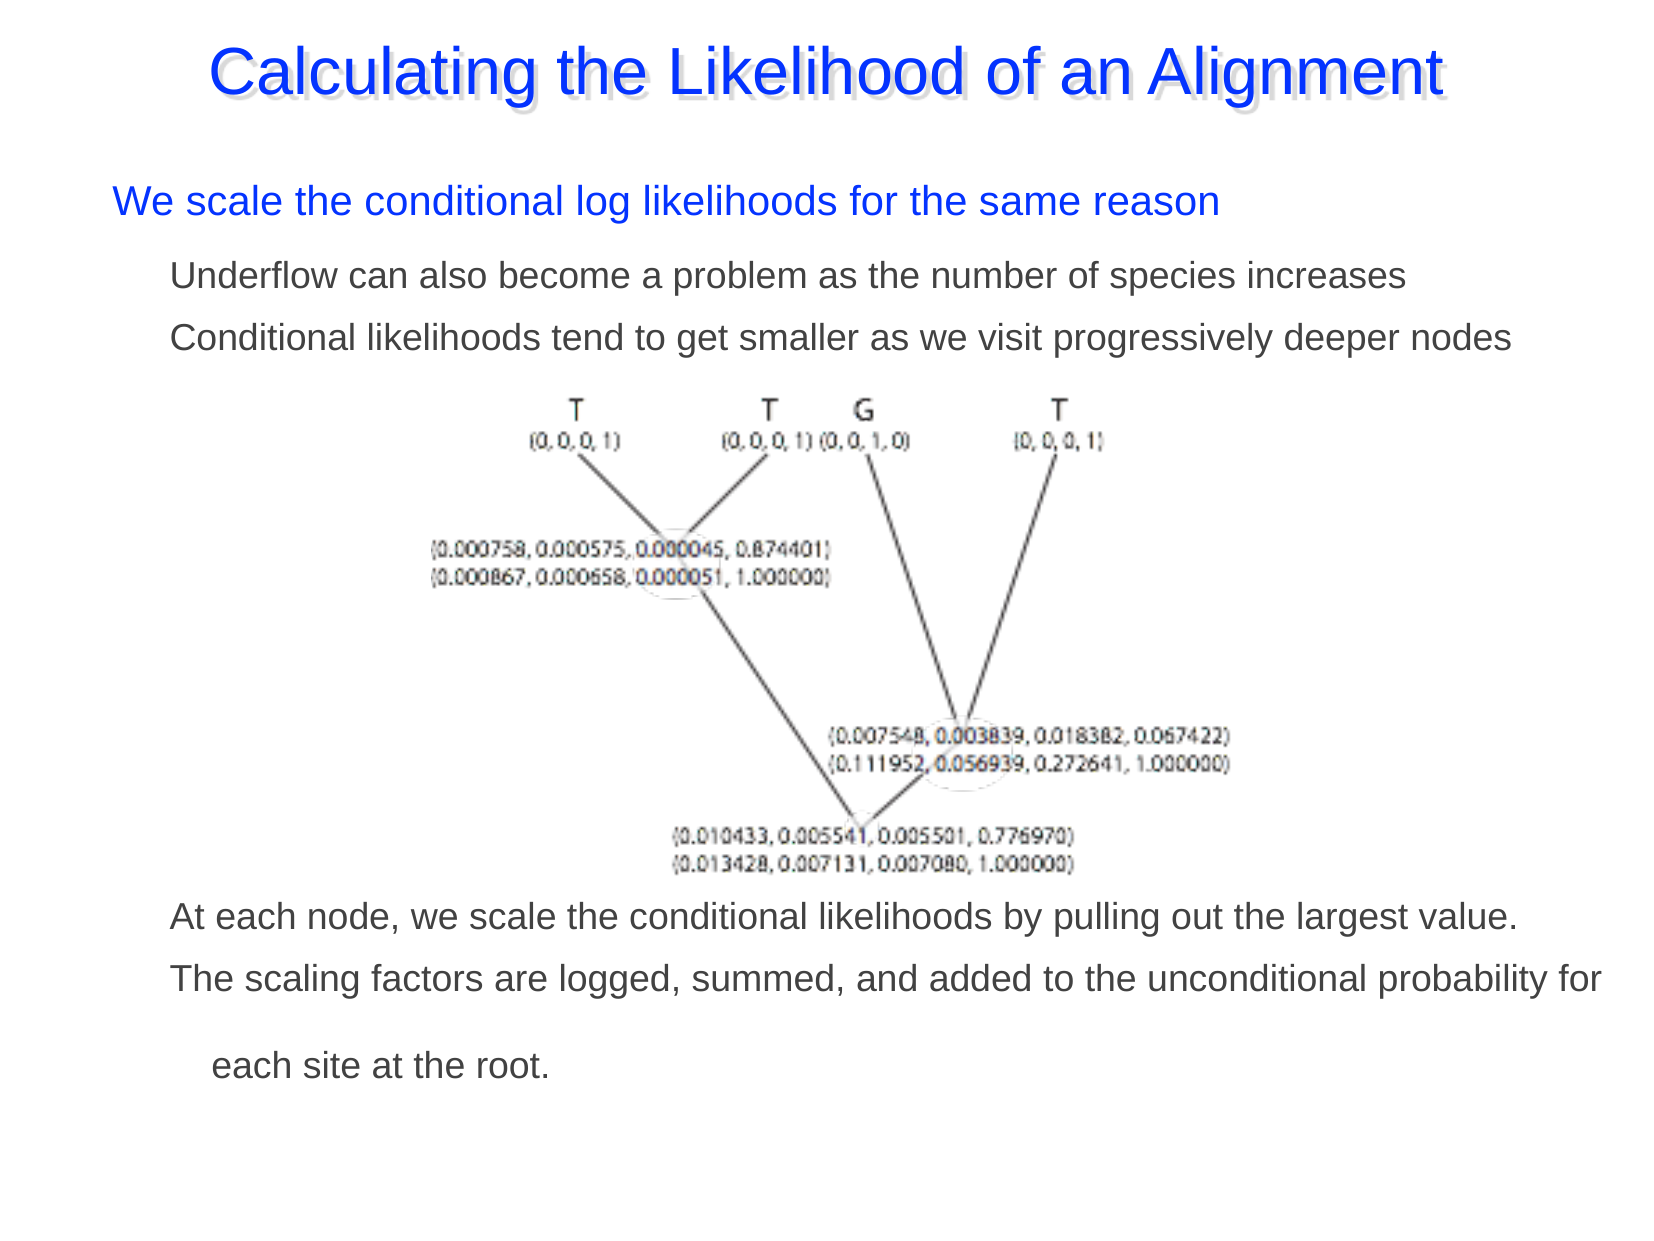

Calculating the Likelihood of an Alignment
We scale the conditional log likelihoods for the same reason
Underflow can also become a problem as the number of species increases
Conditional likelihoods tend to get smaller as we visit progressively deeper nodes
At each node, we scale the conditional likelihoods by pulling out the largest value.
The scaling factors are logged, summed, and added to the unconditional probability for
 each site at the root.